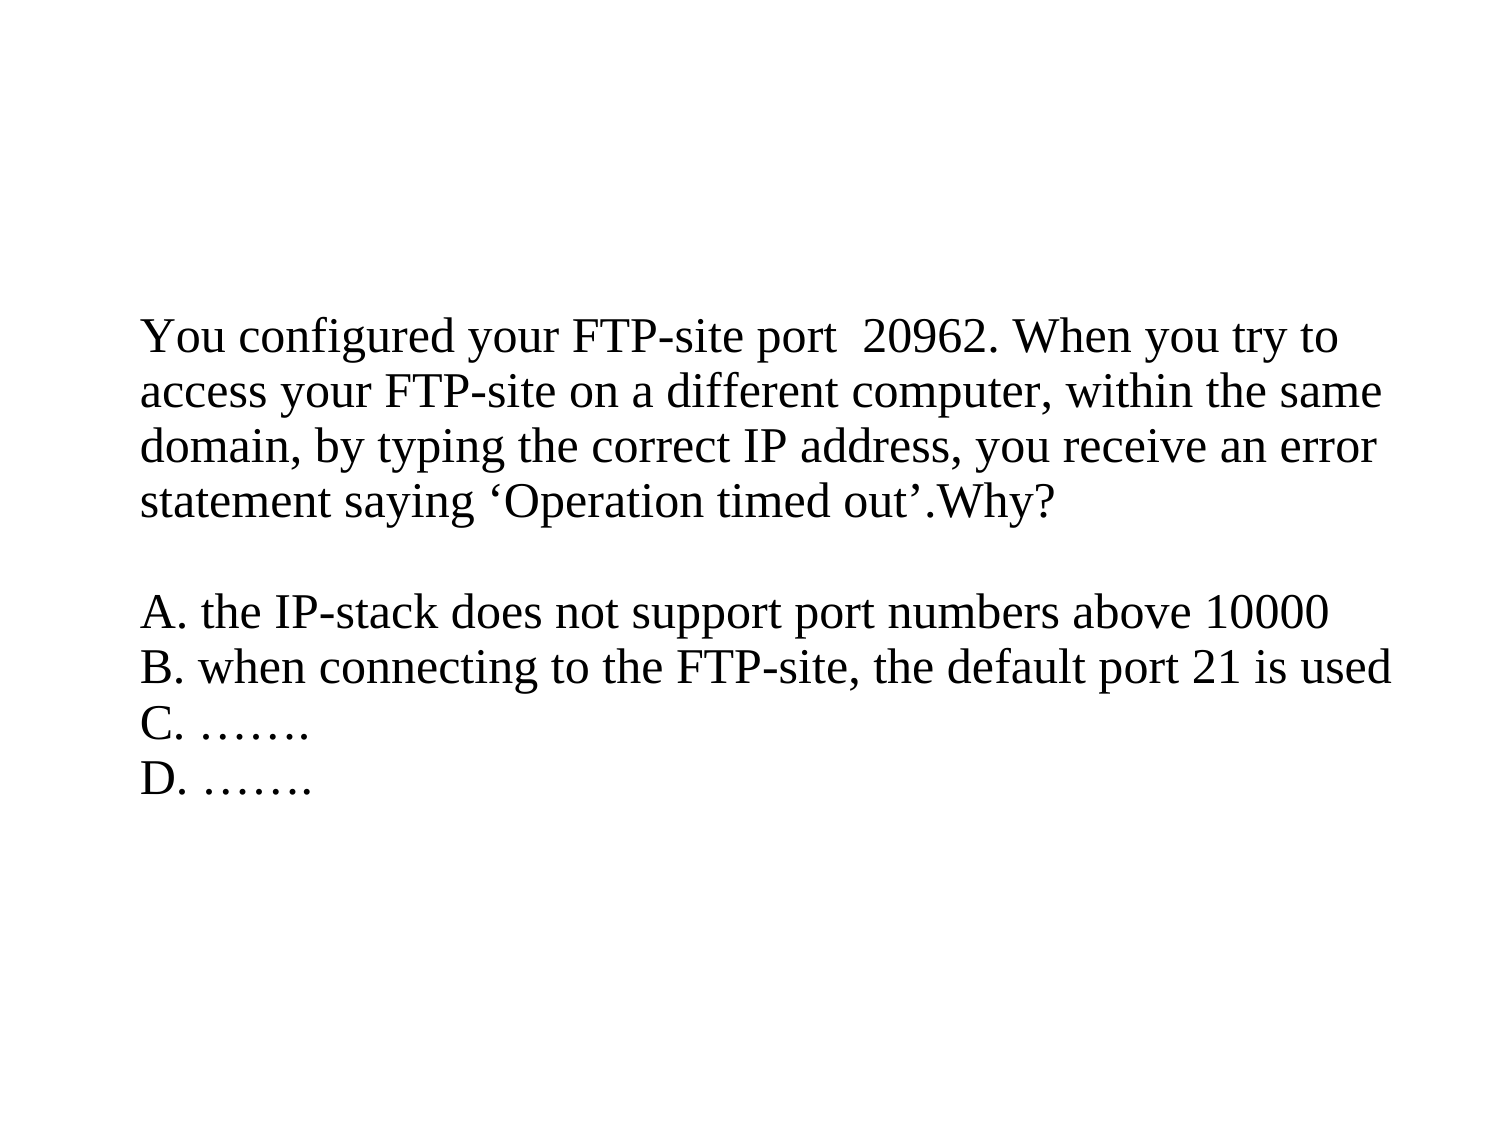

You configured your FTP-site port 20962. When you try to access your FTP-site on a different computer, within the same domain, by typing the correct IP address, you receive an error statement saying ‘Operation timed out’.Why?
A. the IP-stack does not support port numbers above 10000
B. when connecting to the FTP-site, the default port 21 is used
C. …….
D. …….